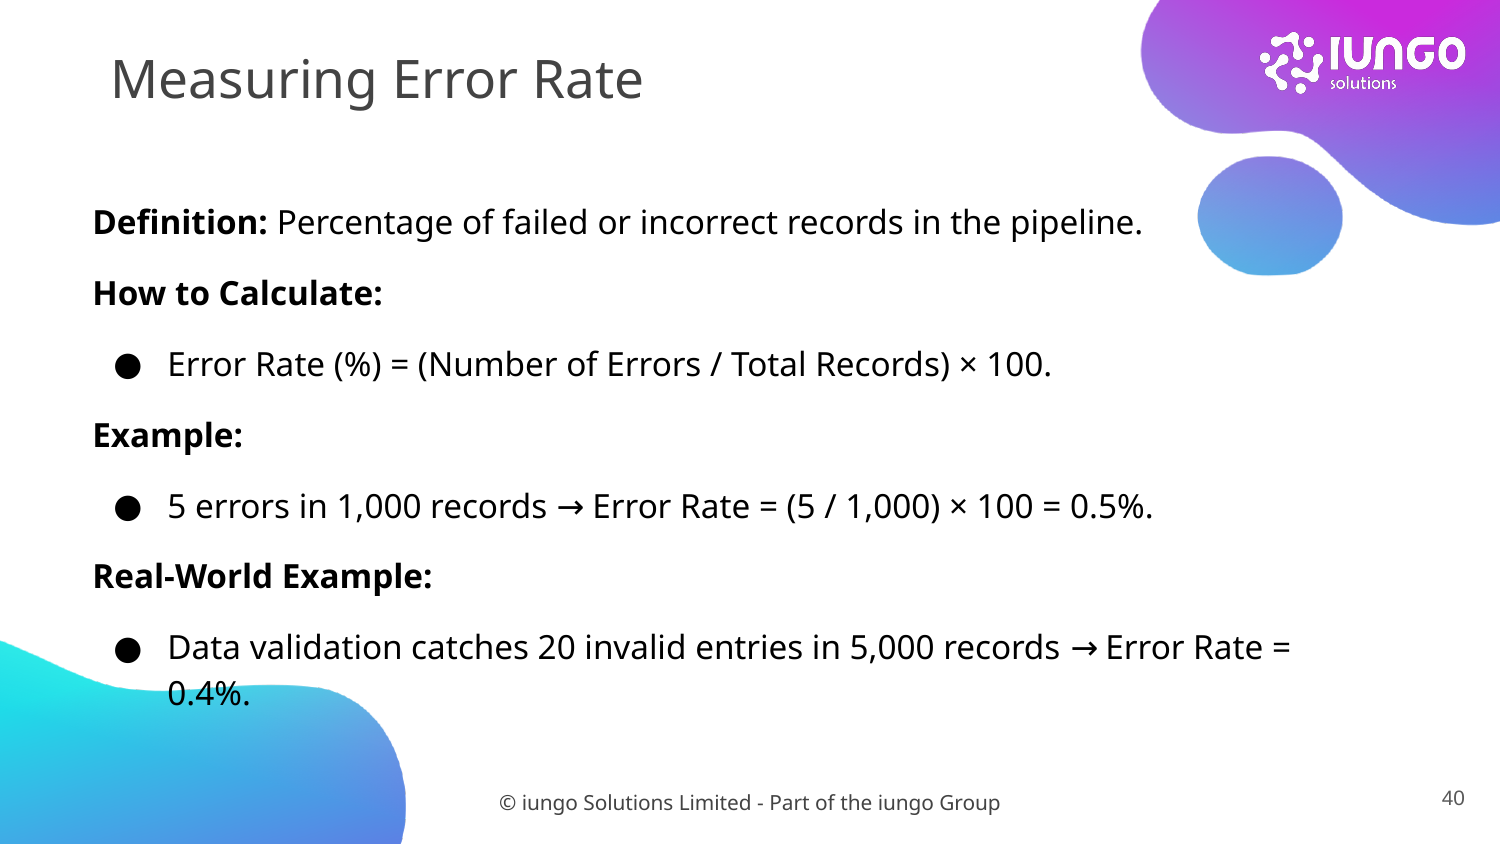

# Measuring Error Rate
Definition: Percentage of failed or incorrect records in the pipeline.
How to Calculate:
Error Rate (%) = (Number of Errors / Total Records) × 100.
Example:
5 errors in 1,000 records → Error Rate = (5 / 1,000) × 100 = 0.5%.
Real-World Example:
Data validation catches 20 invalid entries in 5,000 records → Error Rate = 0.4%.